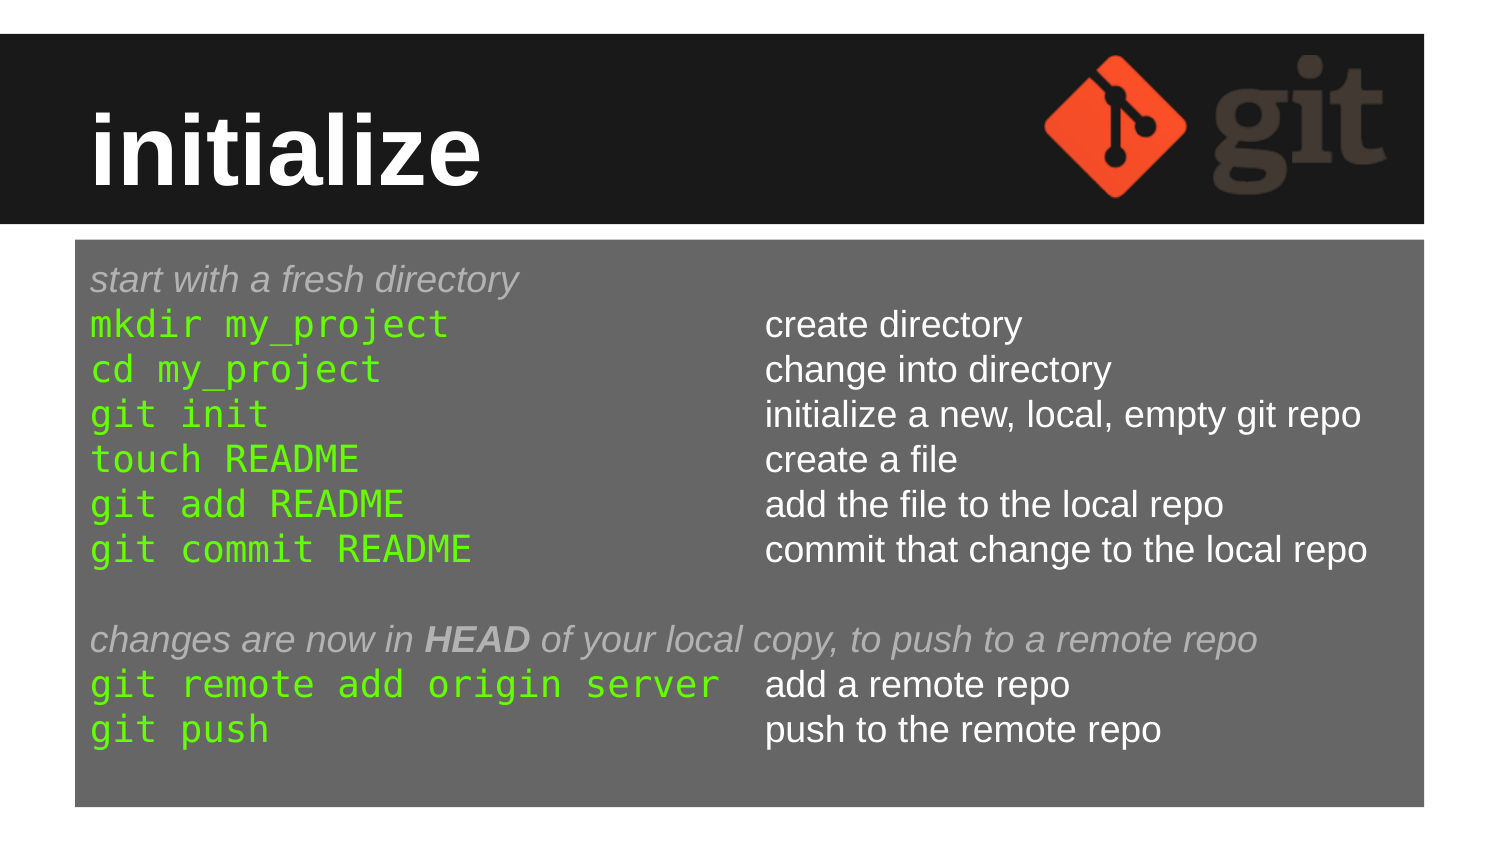

initialize
start with a fresh directory
mkdir my_project					create directory
cd my_project						change into directory
git init							initialize a new, local, empty git repo
touch README						create a file
git add README					add the file to the local repo
git commit README				commit that change to the local repo
changes are now in HEAD of your local copy, to push to a remote repo
git remote add origin server	add a remote repo
git push							push to the remote repo